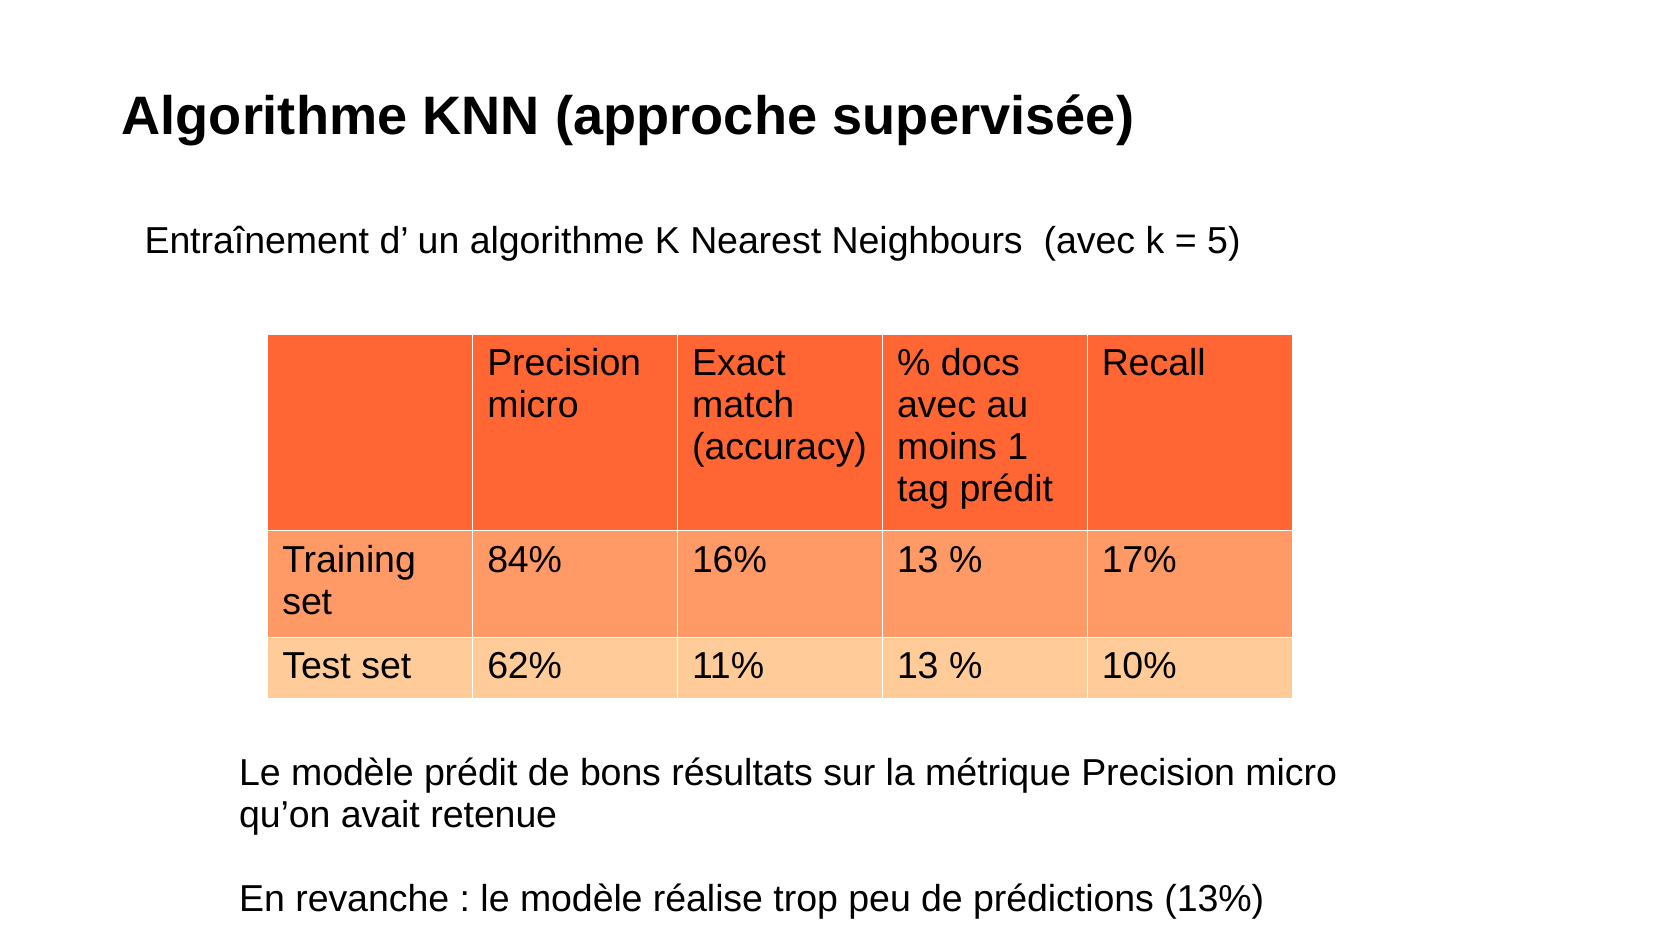

Algorithme KNN (approche supervisée)
Entraînement d’ un algorithme K Nearest Neighbours (avec k = 5)
| | Precision micro | Exact match (accuracy) | % docs avec au moins 1 tag prédit | Recall |
| --- | --- | --- | --- | --- |
| Training set | 84% | 16% | 13 % | 17% |
| Test set | 62% | 11% | 13 % | 10% |
Le modèle prédit de bons résultats sur la métrique Precision micro qu’on avait retenue
En revanche : le modèle réalise trop peu de prédictions (13%)